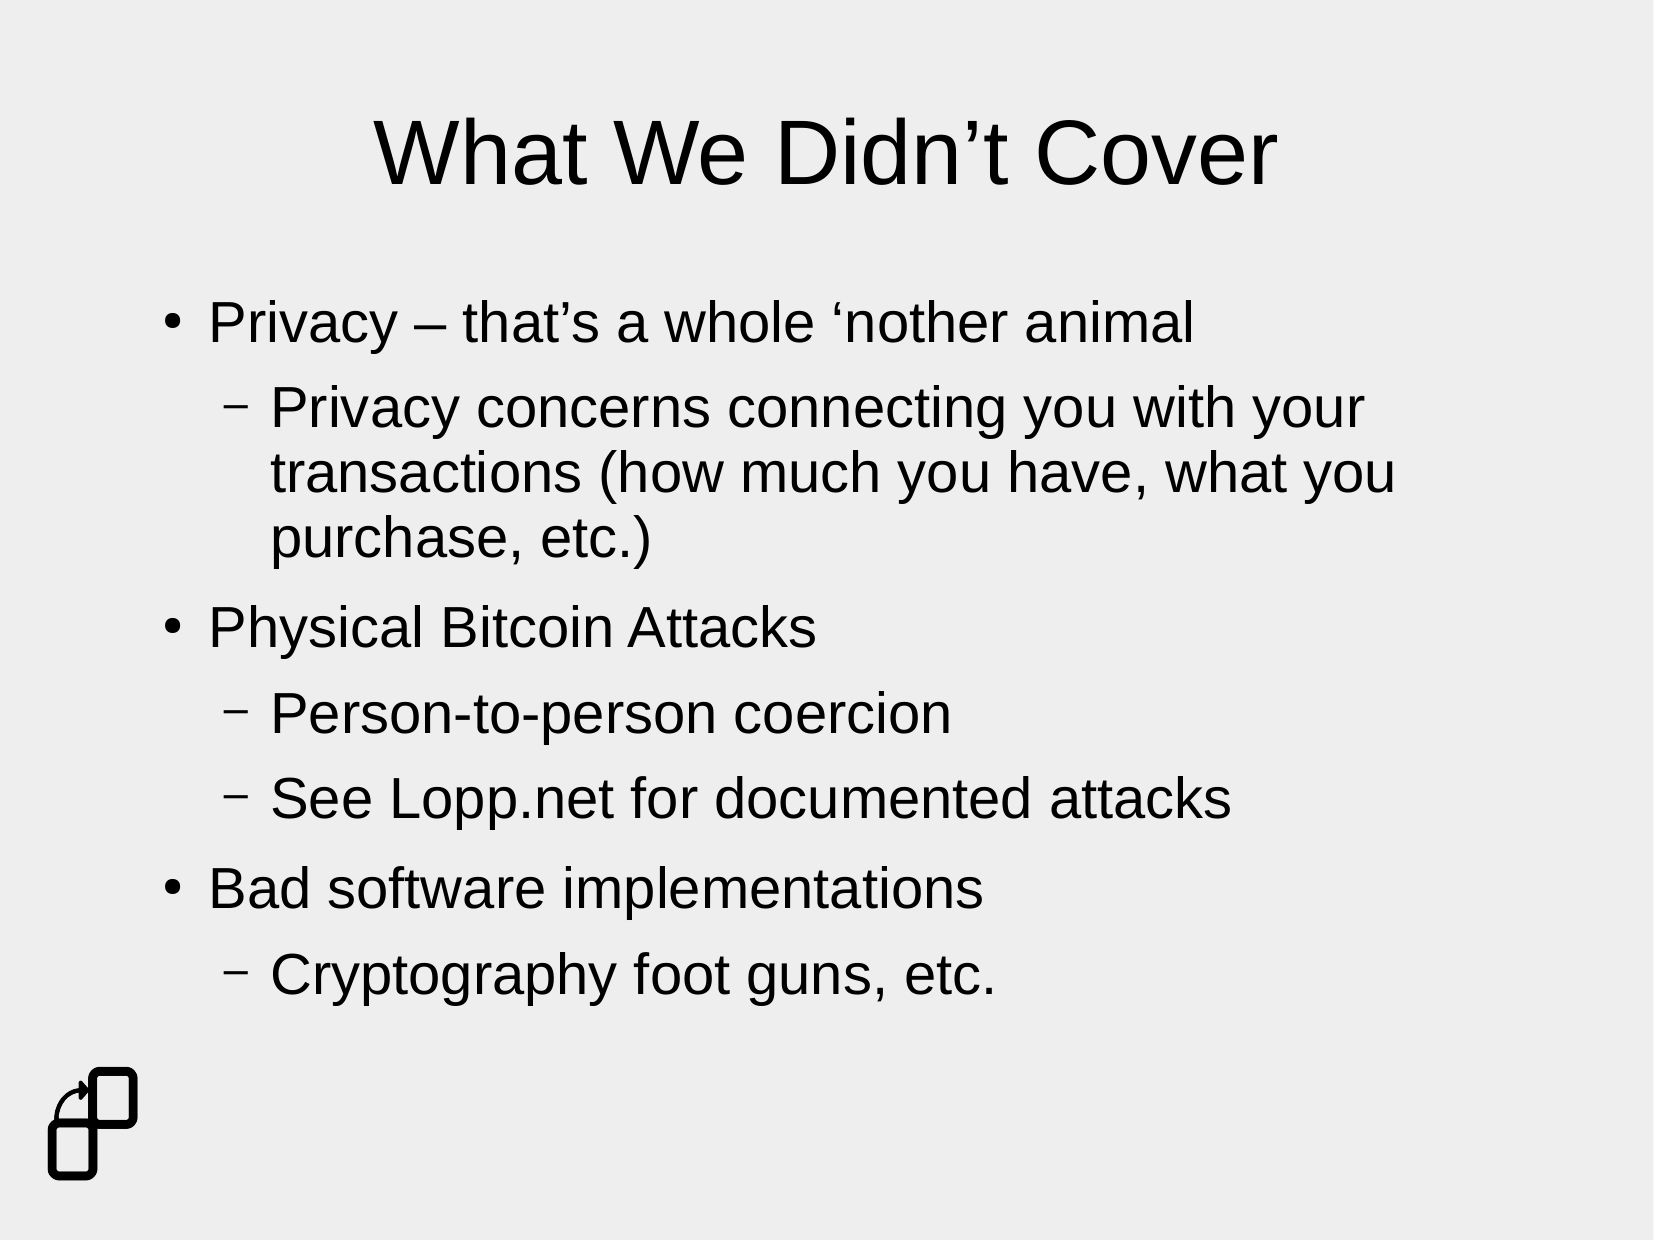

# What We Didn’t Cover
Privacy – that’s a whole ‘nother animal
Privacy concerns connecting you with your transactions (how much you have, what you purchase, etc.)
Physical Bitcoin Attacks
Person-to-person coercion
See Lopp.net for documented attacks
Bad software implementations
Cryptography foot guns, etc.